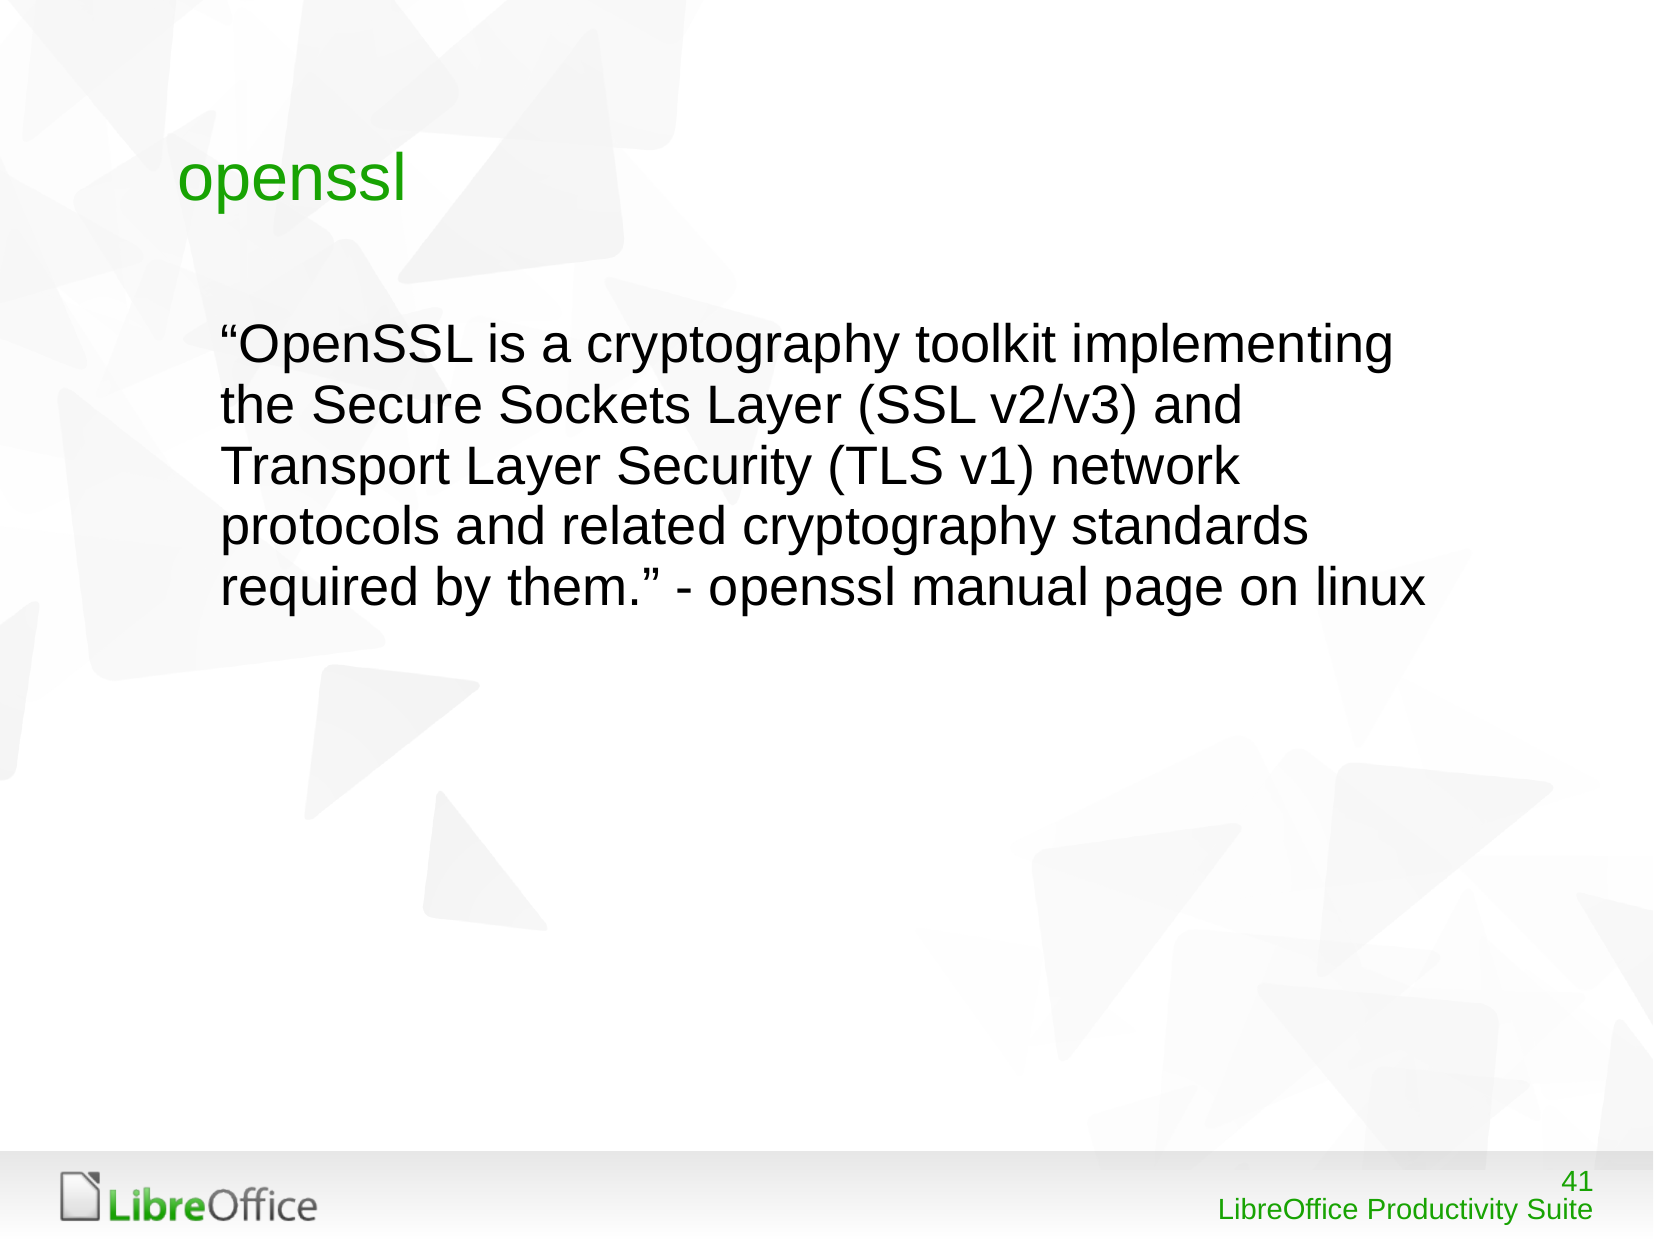

# openssl
“OpenSSL is a cryptography toolkit implementing the Secure Sockets Layer (SSL v2/v3) and Transport Layer Security (TLS v1) network protocols and related cryptography standards required by them.” - openssl manual page on linux
41
LibreOffice Productivity Suite